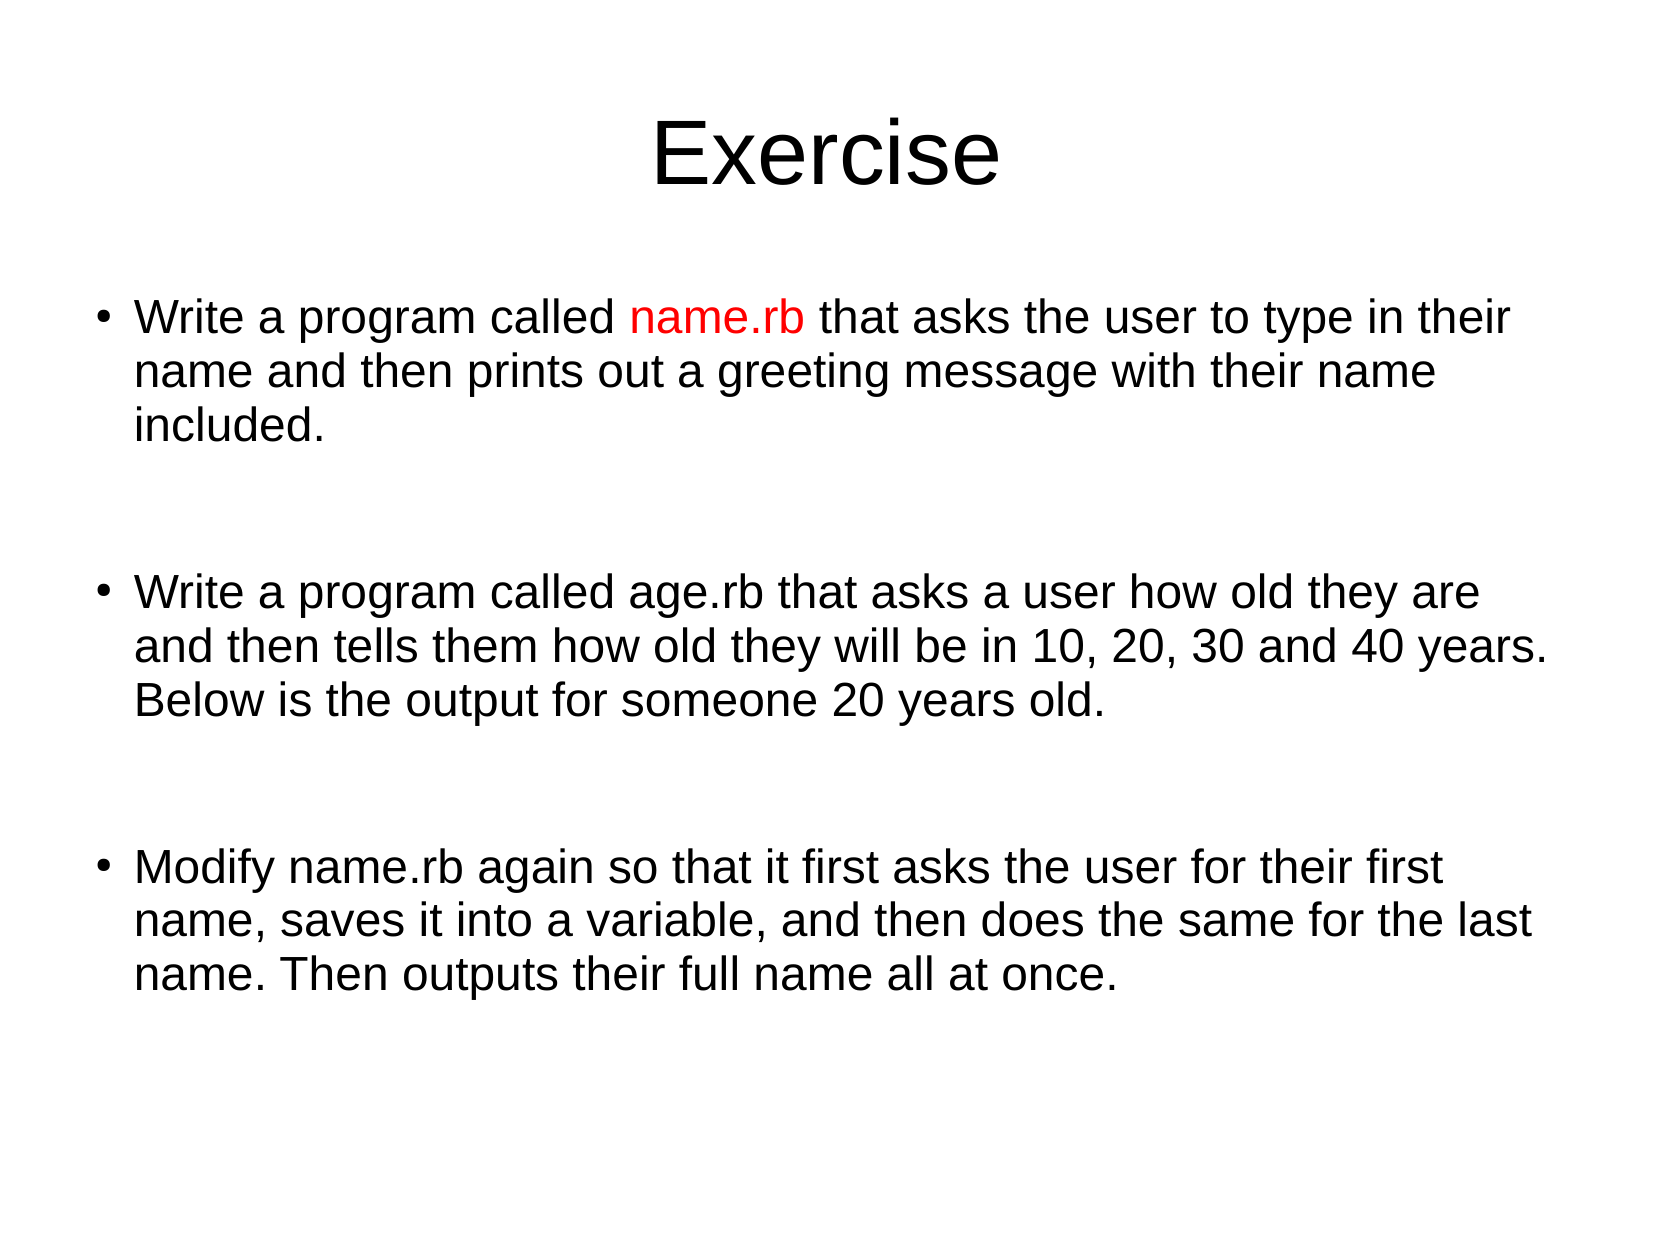

# Exercise
Write a program called name.rb that asks the user to type in their name and then prints out a greeting message with their name included.
Write a program called age.rb that asks a user how old they are and then tells them how old they will be in 10, 20, 30 and 40 years. Below is the output for someone 20 years old.
Modify name.rb again so that it first asks the user for their first name, saves it into a variable, and then does the same for the last name. Then outputs their full name all at once.